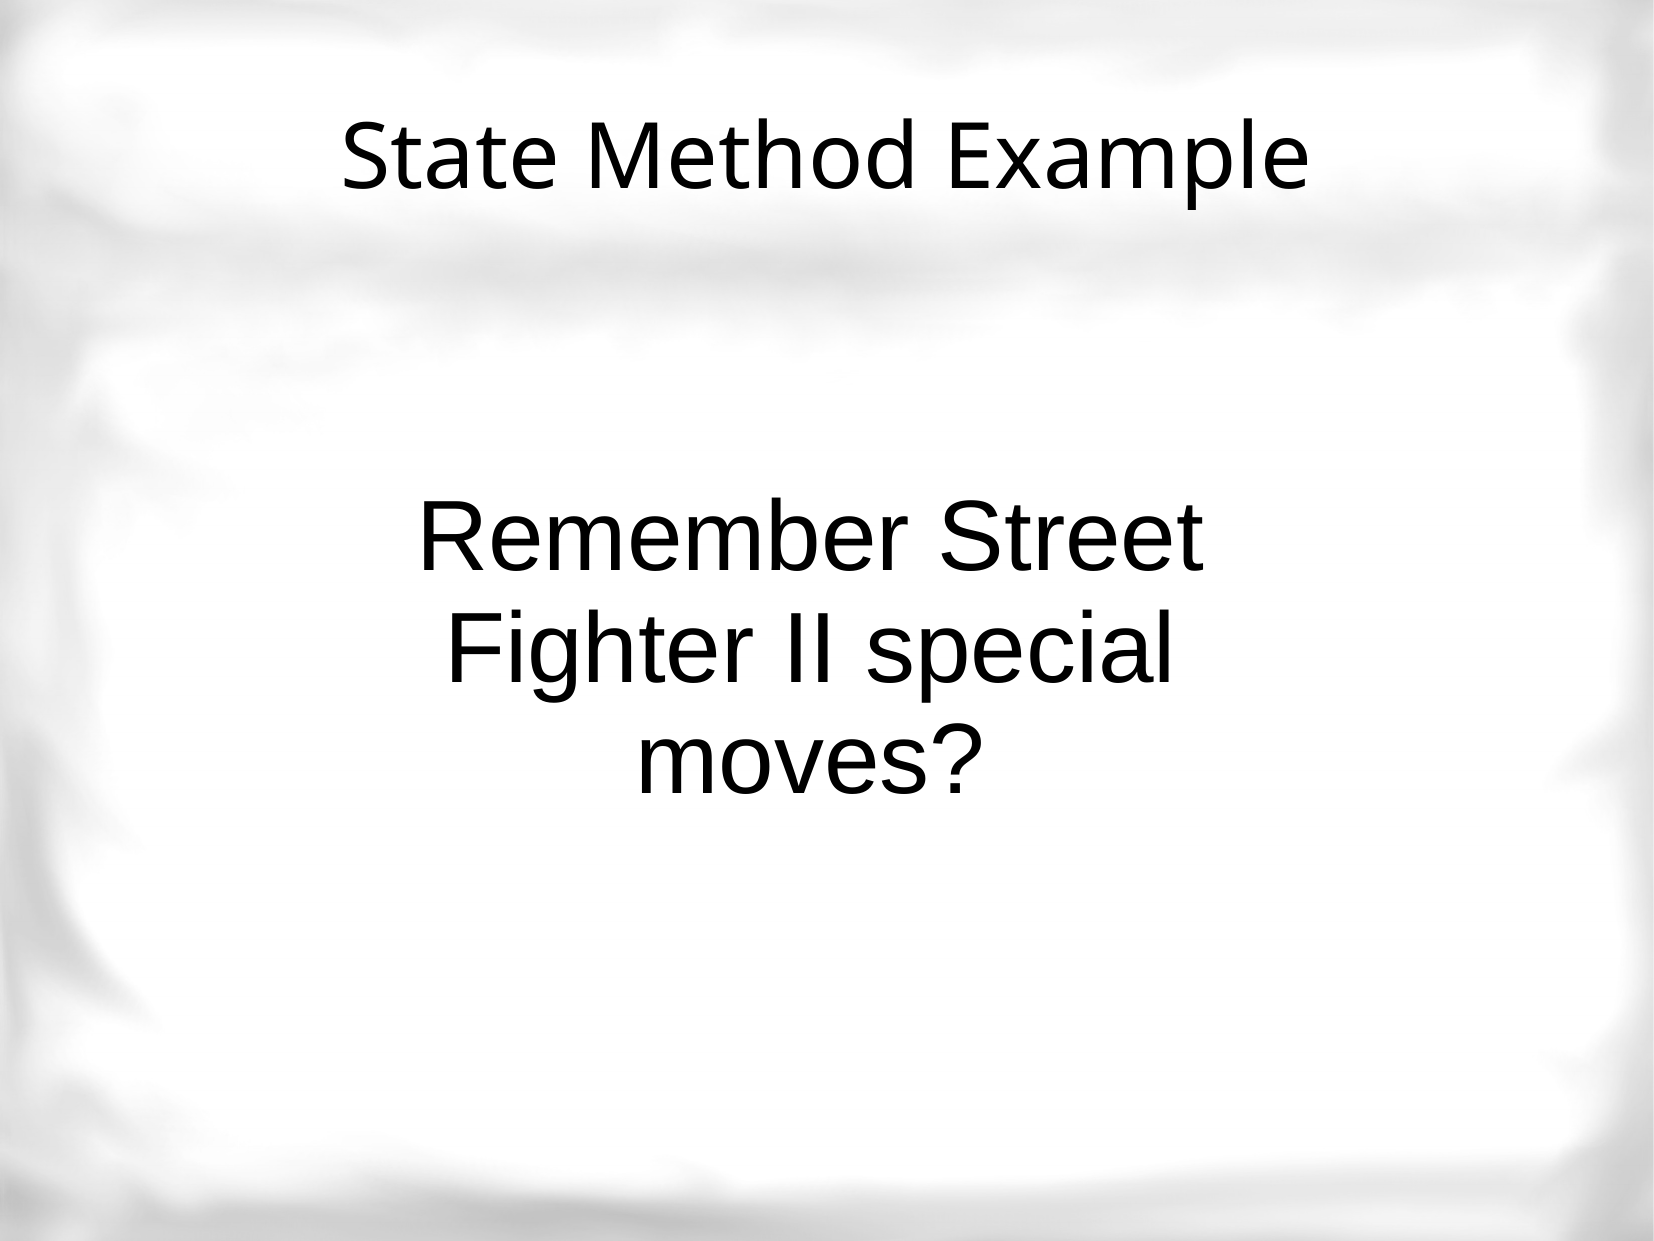

# State Method Example
Remember Street Fighter II special moves?